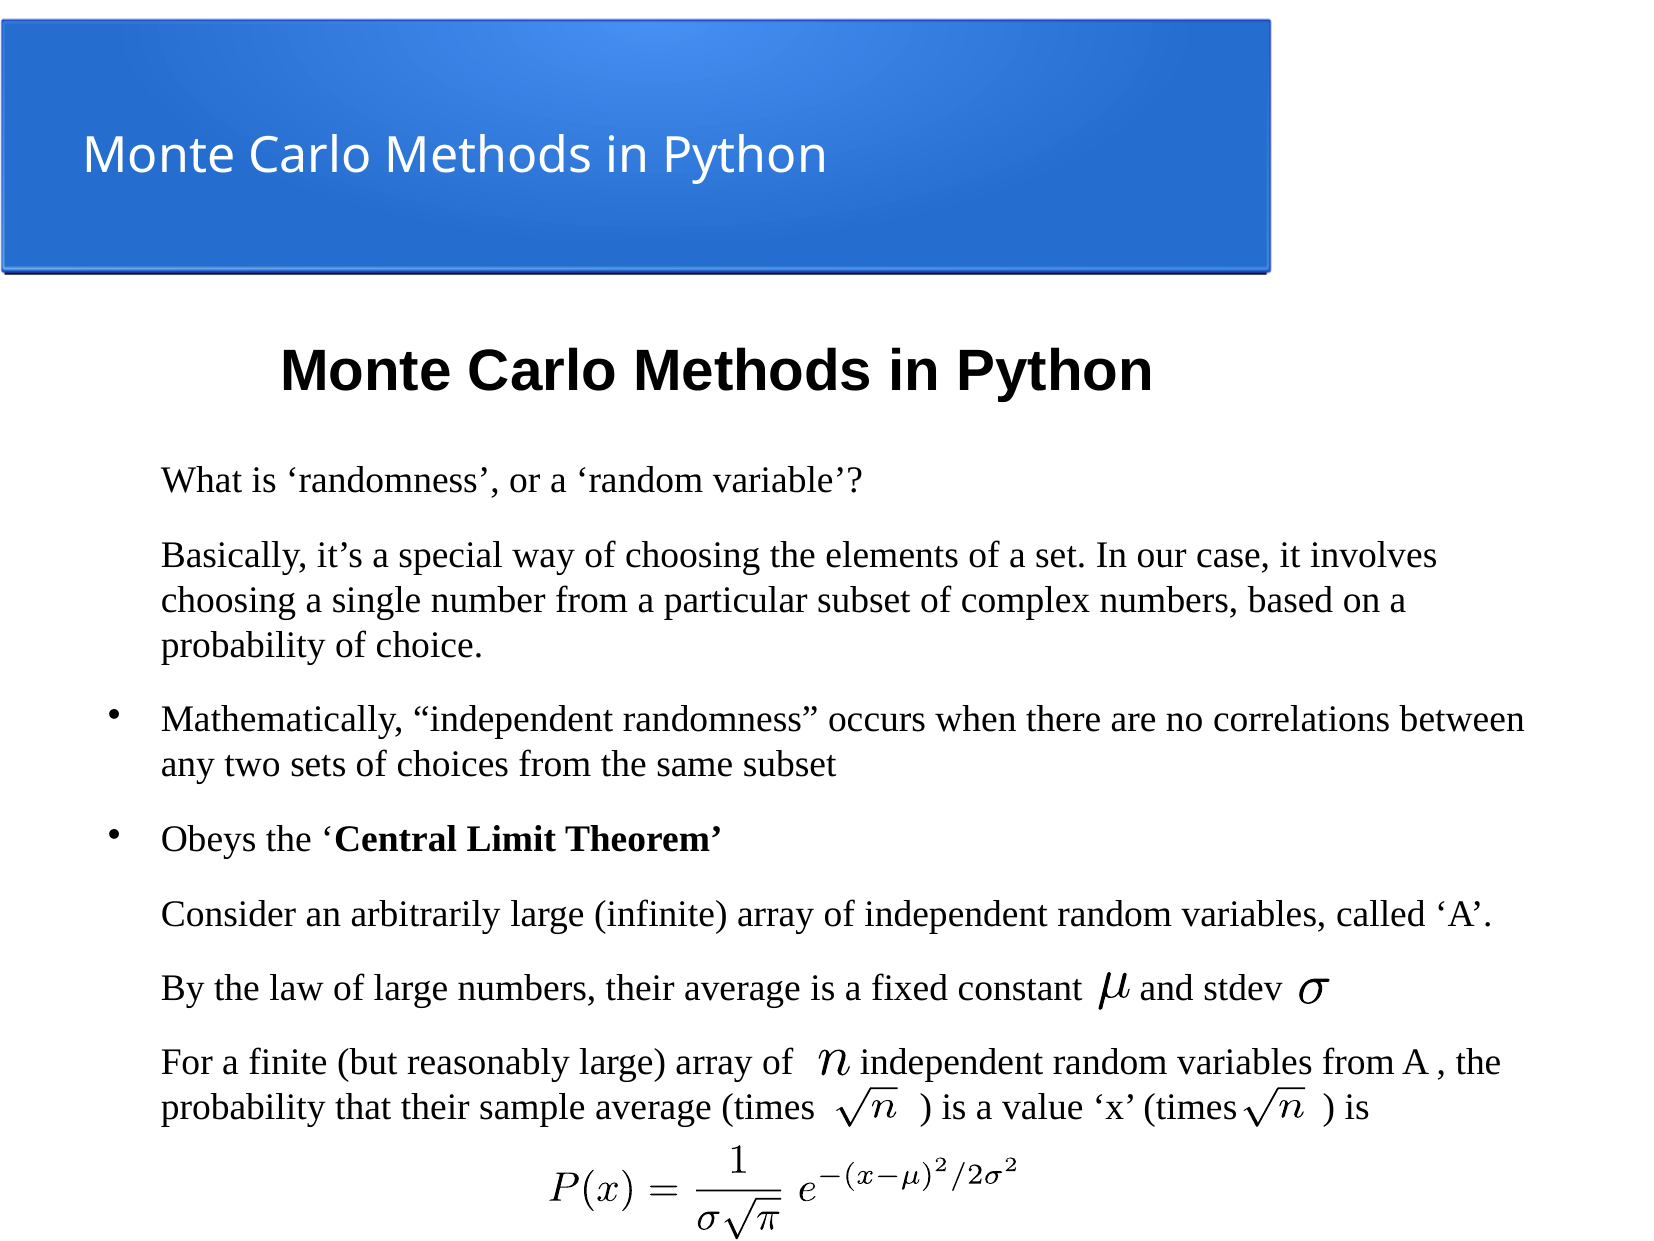

Monte Carlo Methods in Python
Monte Carlo Methods in Python
What is ‘randomness’, or a ‘random variable’?
Basically, it’s a special way of choosing the elements of a set. In our case, it involves choosing a single number from a particular subset of complex numbers, based on a probability of choice.
Mathematically, “independent randomness” occurs when there are no correlations between any two sets of choices from the same subset
Obeys the ‘Central Limit Theorem’
Consider an arbitrarily large (infinite) array of independent random variables, called ‘A’.
By the law of large numbers, their average is a fixed constant and stdev
For a finite (but reasonably large) array of independent random variables from A , the probability that their sample average (times ) is a value ‘x’ (times ) is